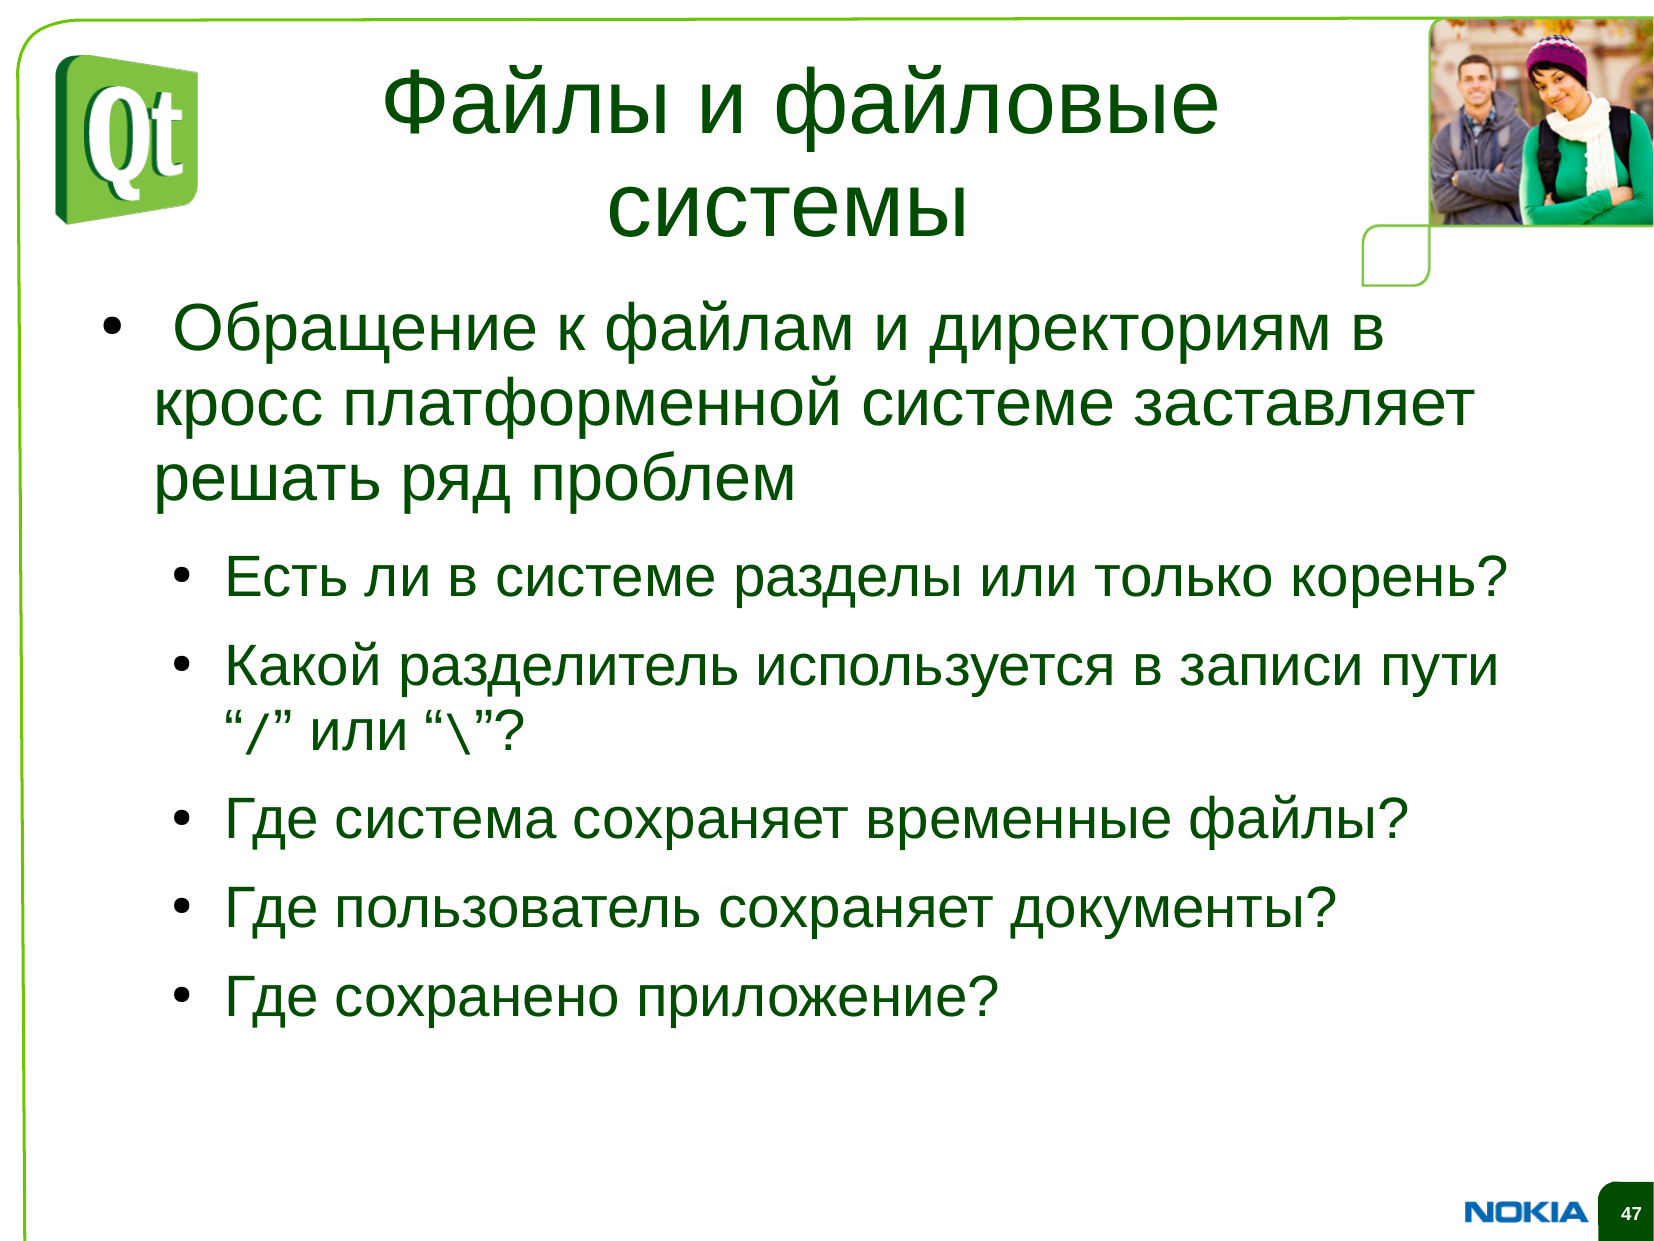

# Файлы и файловые системы
 Обращение к файлам и директориям в кросс платформенной системе заставляет решать ряд проблем
Есть ли в системе разделы или только корень?
Какой разделитель используется в записи пути “/” или “\”?
Где система сохраняет временные файлы?
Где пользователь сохраняет документы?
Где сохранено приложение?